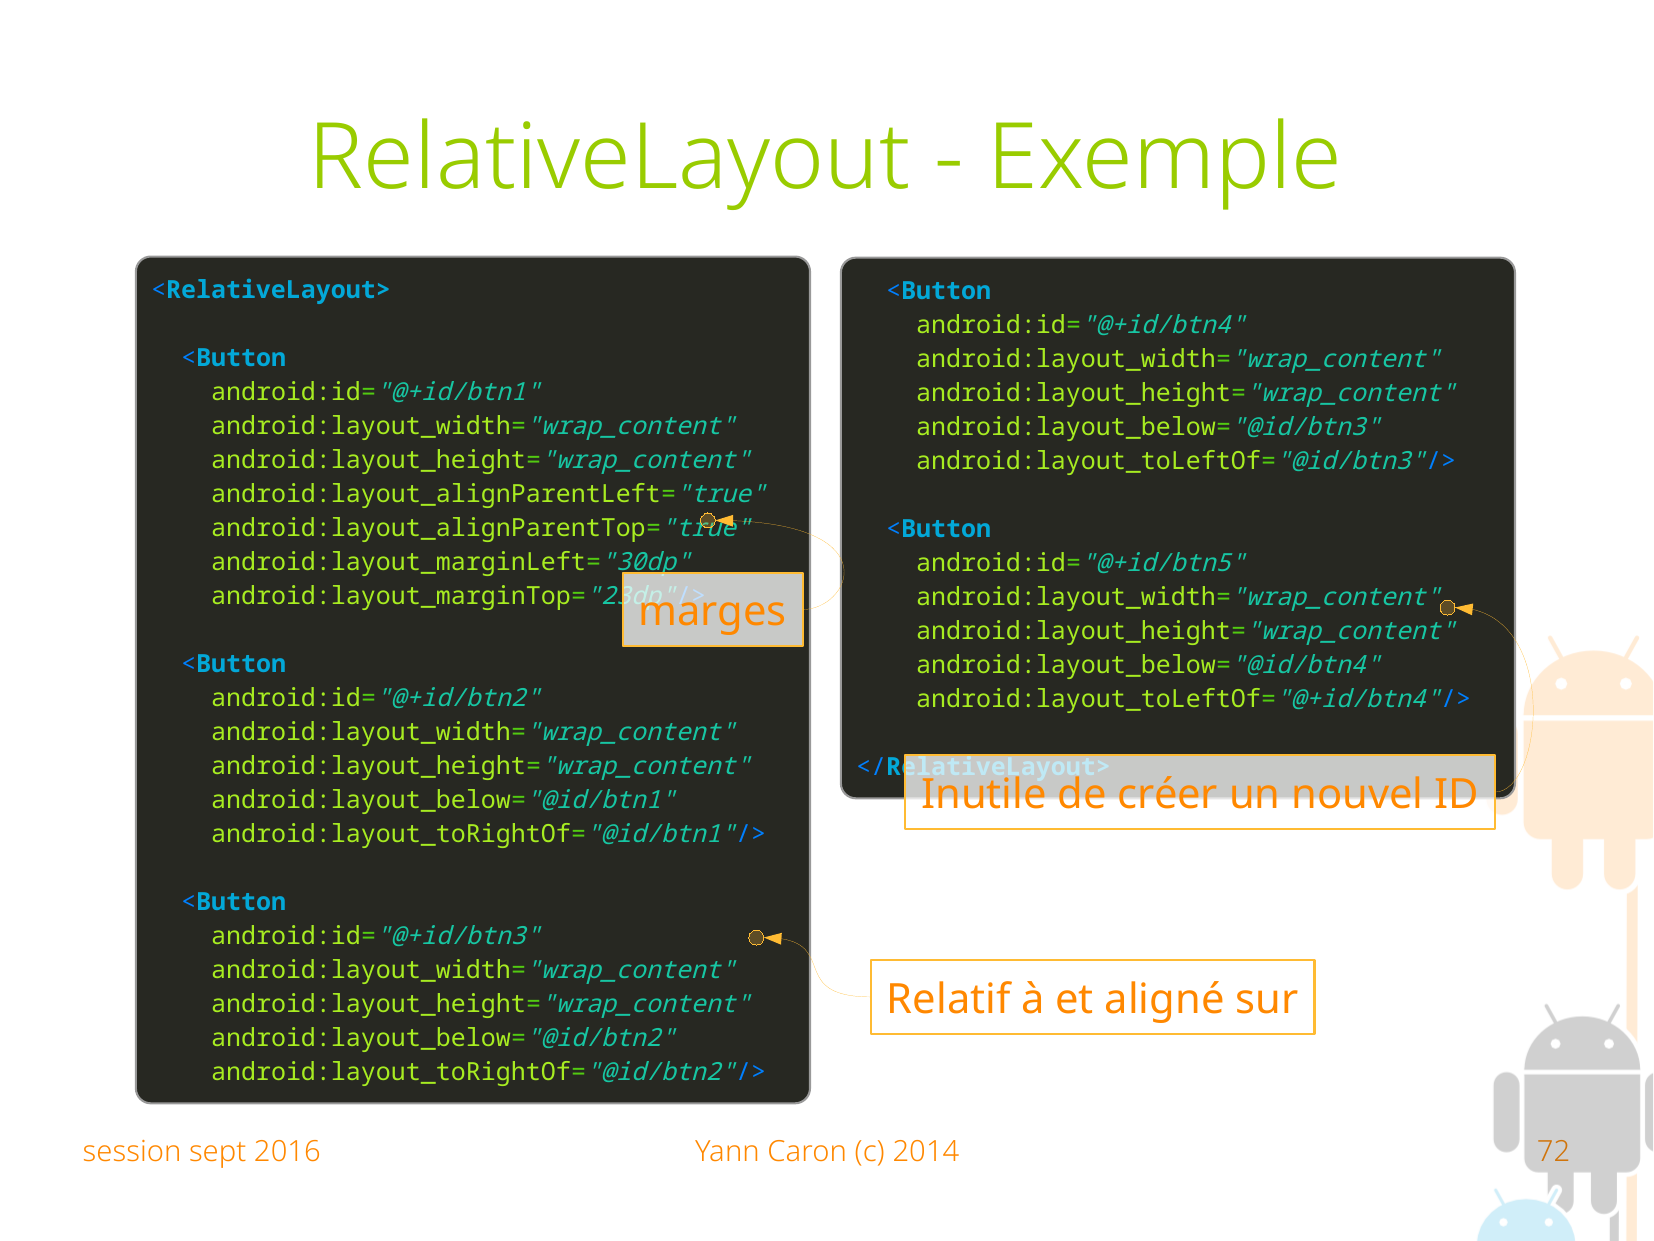

# RelativeLayout - Exemple
<RelativeLayout>
 <Button
 android:id="@+id/btn1"
 android:layout_width="wrap_content"
 android:layout_height="wrap_content"
 android:layout_alignParentLeft="true"
 android:layout_alignParentTop="true"
 android:layout_marginLeft="30dp"
 android:layout_marginTop="23dp"/>
 <Button
 android:id="@+id/btn2"
 android:layout_width="wrap_content"
 android:layout_height="wrap_content"
 android:layout_below="@id/btn1"
 android:layout_toRightOf="@id/btn1"/>
 <Button
 android:id="@+id/btn3"
 android:layout_width="wrap_content"
 android:layout_height="wrap_content"
 android:layout_below="@id/btn2"
 android:layout_toRightOf="@id/btn2"/>
 <Button
 android:id="@+id/btn4"
 android:layout_width="wrap_content"
 android:layout_height="wrap_content"
 android:layout_below="@id/btn3"
 android:layout_toLeftOf="@id/btn3"/>
 <Button
 android:id="@+id/btn5"
 android:layout_width="wrap_content"
 android:layout_height="wrap_content"
 android:layout_below="@id/btn4"
 android:layout_toLeftOf="@+id/btn4"/>
</RelativeLayout>
marges
Inutile de créer un nouvel ID
Relatif à et aligné sur
session sept 2016
Yann Caron (c) 2014
72